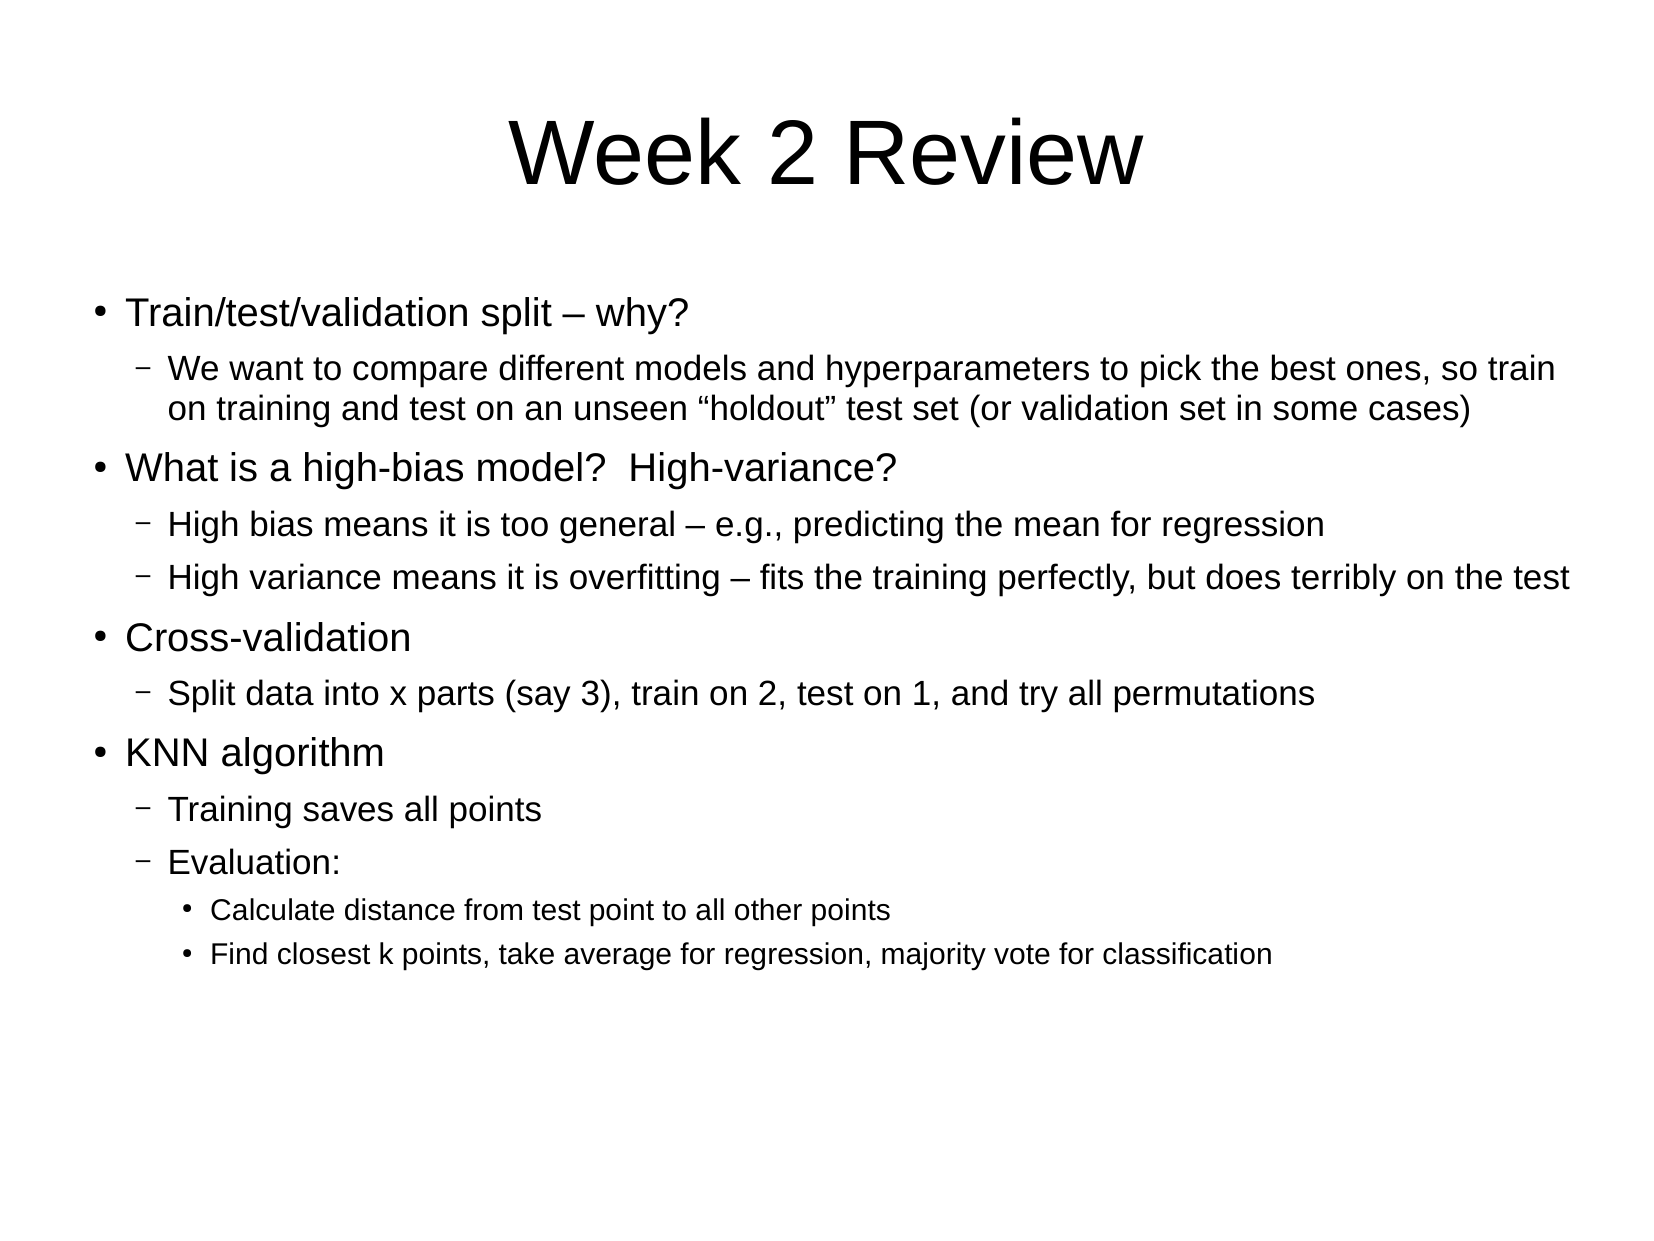

# Week 2 Review
Train/test/validation split – why?
We want to compare different models and hyperparameters to pick the best ones, so train on training and test on an unseen “holdout” test set (or validation set in some cases)
What is a high-bias model? High-variance?
High bias means it is too general – e.g., predicting the mean for regression
High variance means it is overfitting – fits the training perfectly, but does terribly on the test
Cross-validation
Split data into x parts (say 3), train on 2, test on 1, and try all permutations
KNN algorithm
Training saves all points
Evaluation:
Calculate distance from test point to all other points
Find closest k points, take average for regression, majority vote for classification